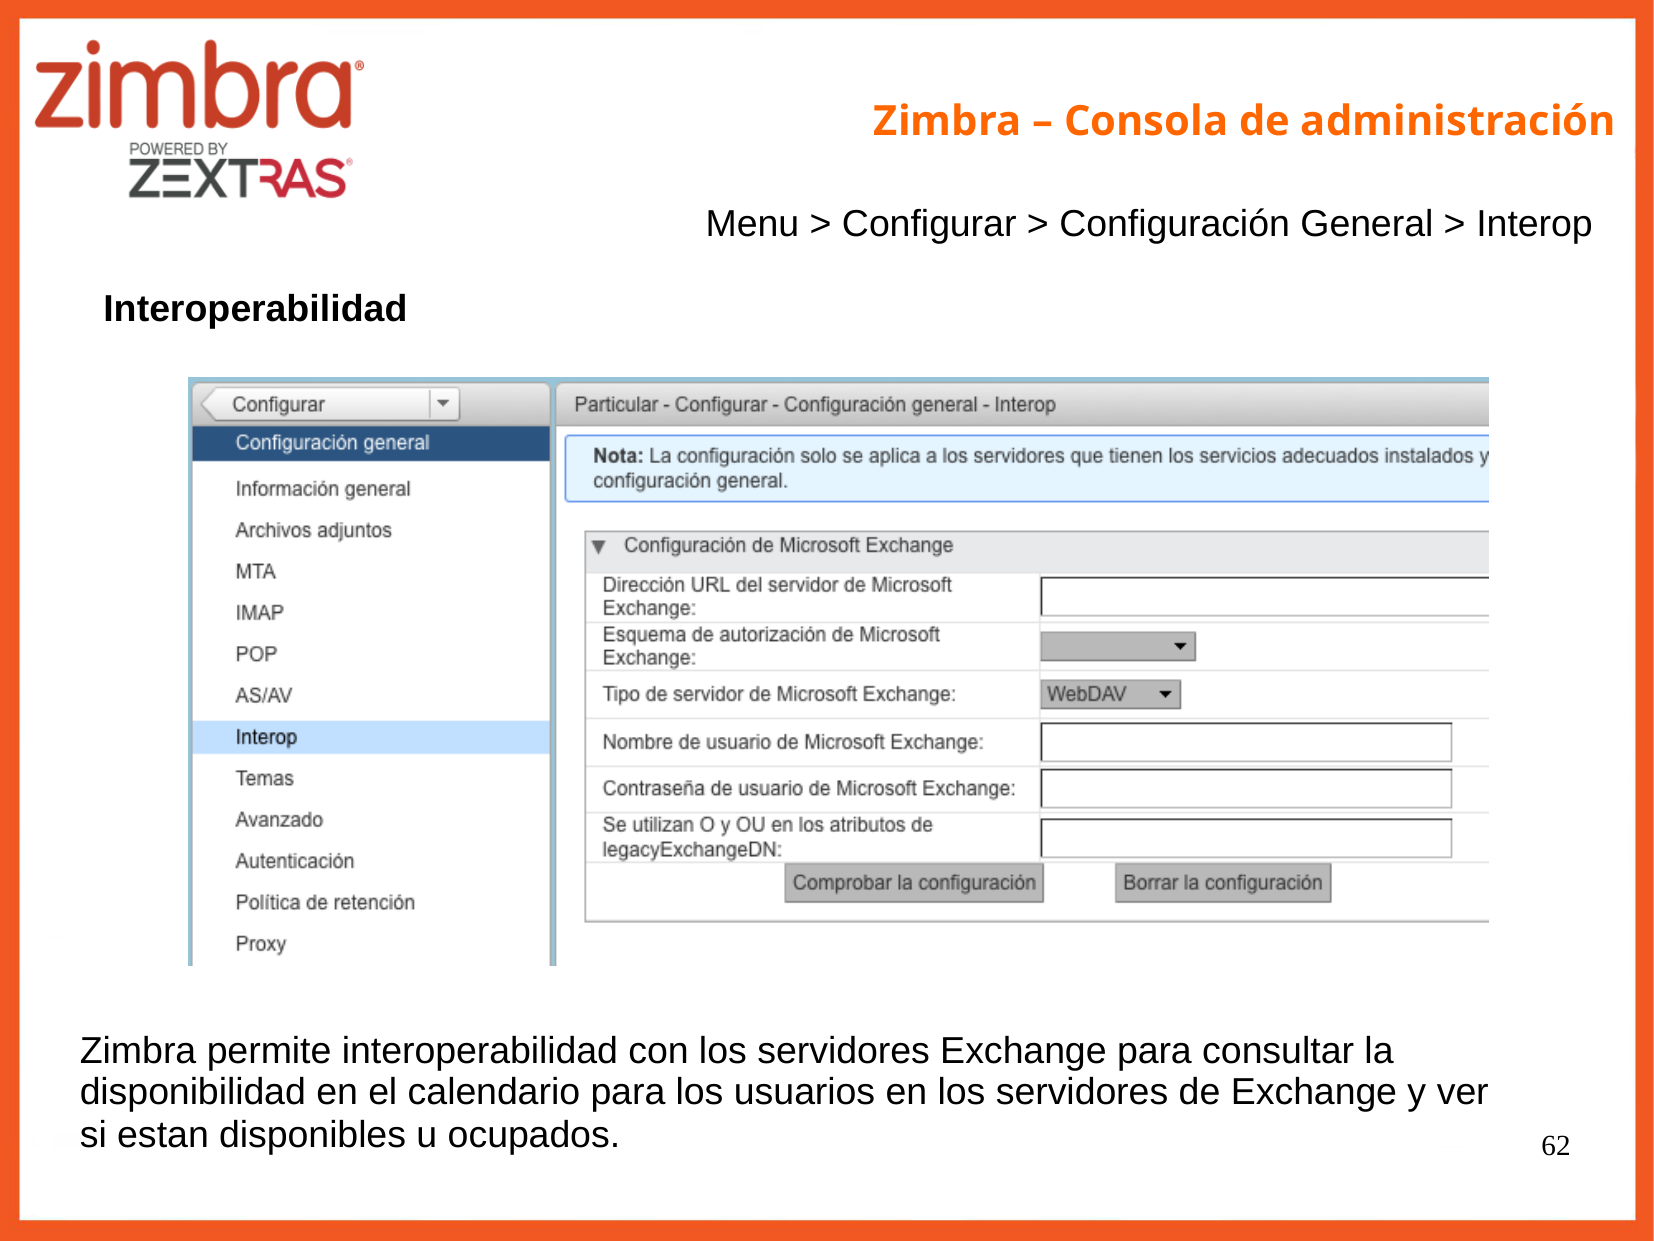

Zimbra – Consola de administración
Menu > Configurar > Configuración General > Interop
Interoperabilidad
Zimbra permite interoperabilidad con los servidores Exchange para consultar la disponibilidad en el calendario para los usuarios en los servidores de Exchange y ver si estan disponibles u ocupados.
62